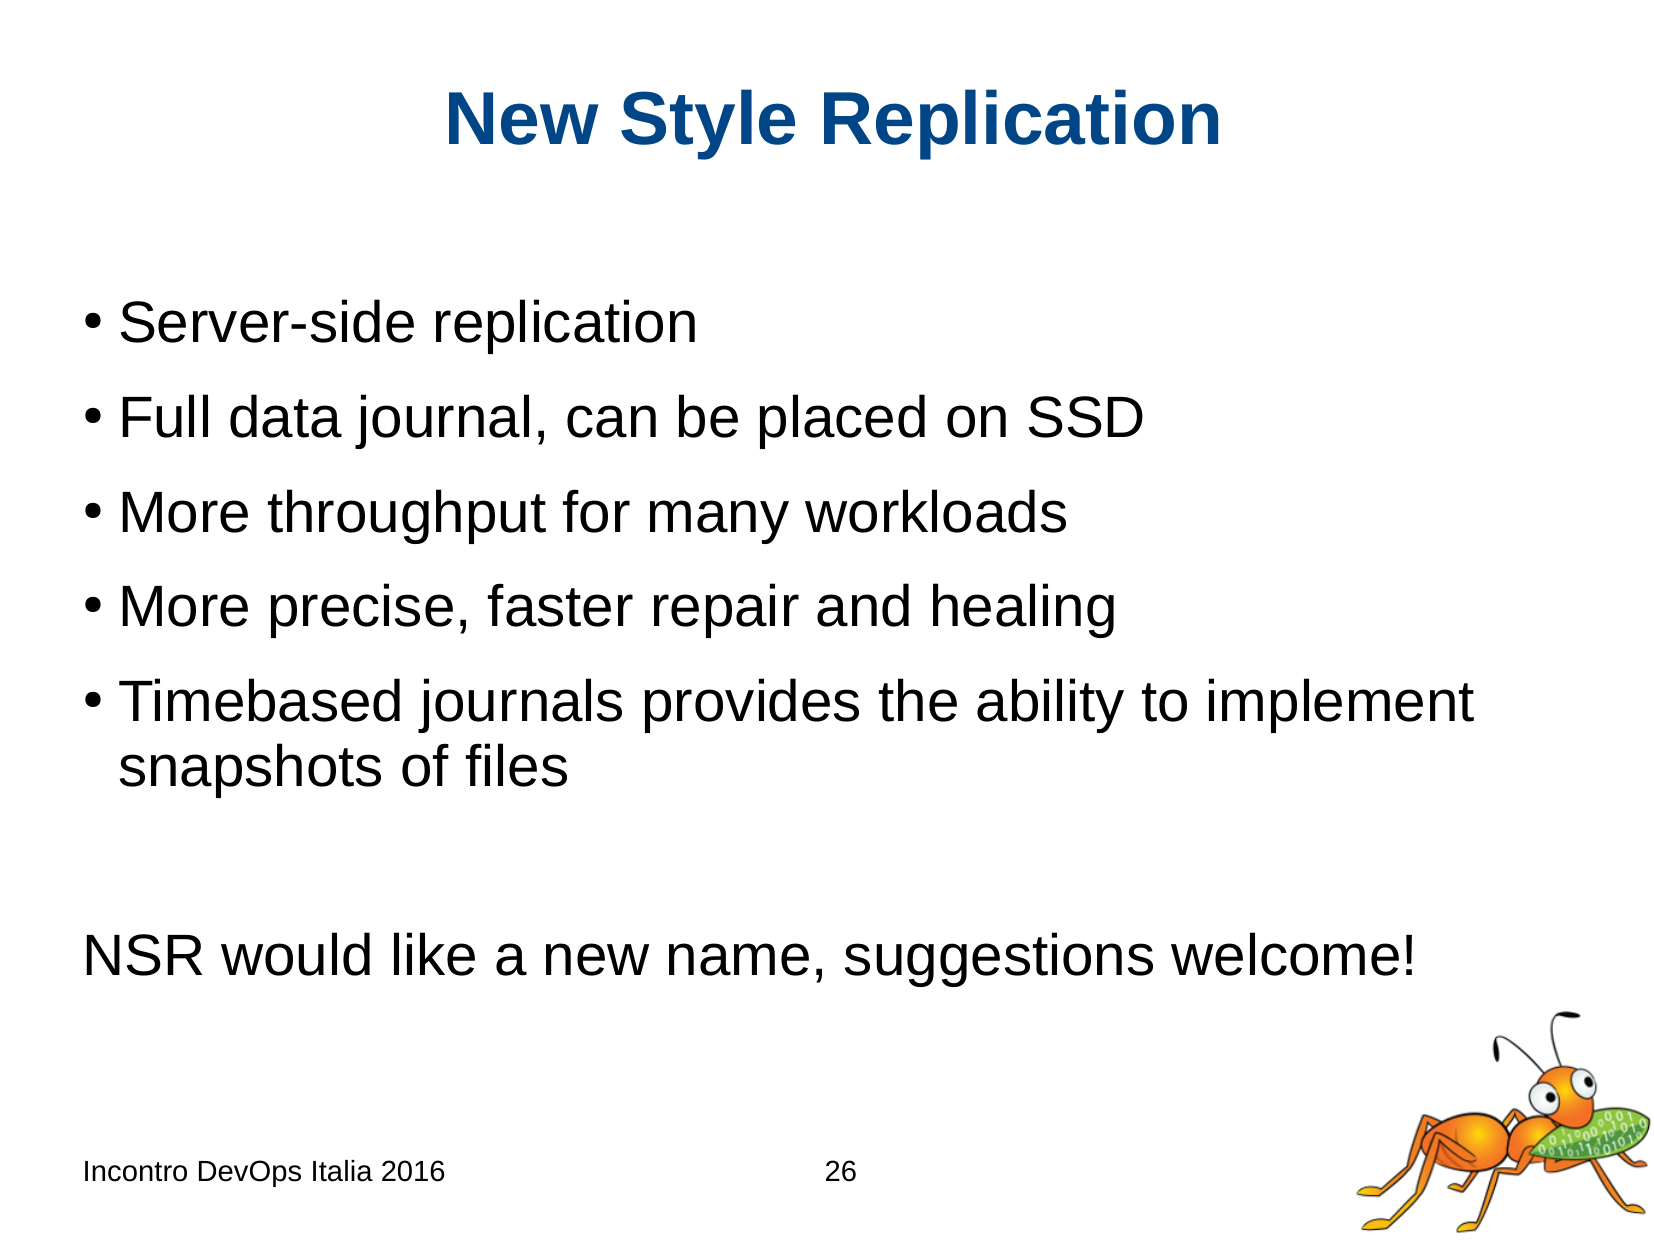

New Style Replication
# Server-side replication
Full data journal, can be placed on SSD
More throughput for many workloads
More precise, faster repair and healing
Timebased journals provides the ability to implement snapshots of files
NSR would like a new name, suggestions welcome!
FOSDEM, 31 January 2015
26